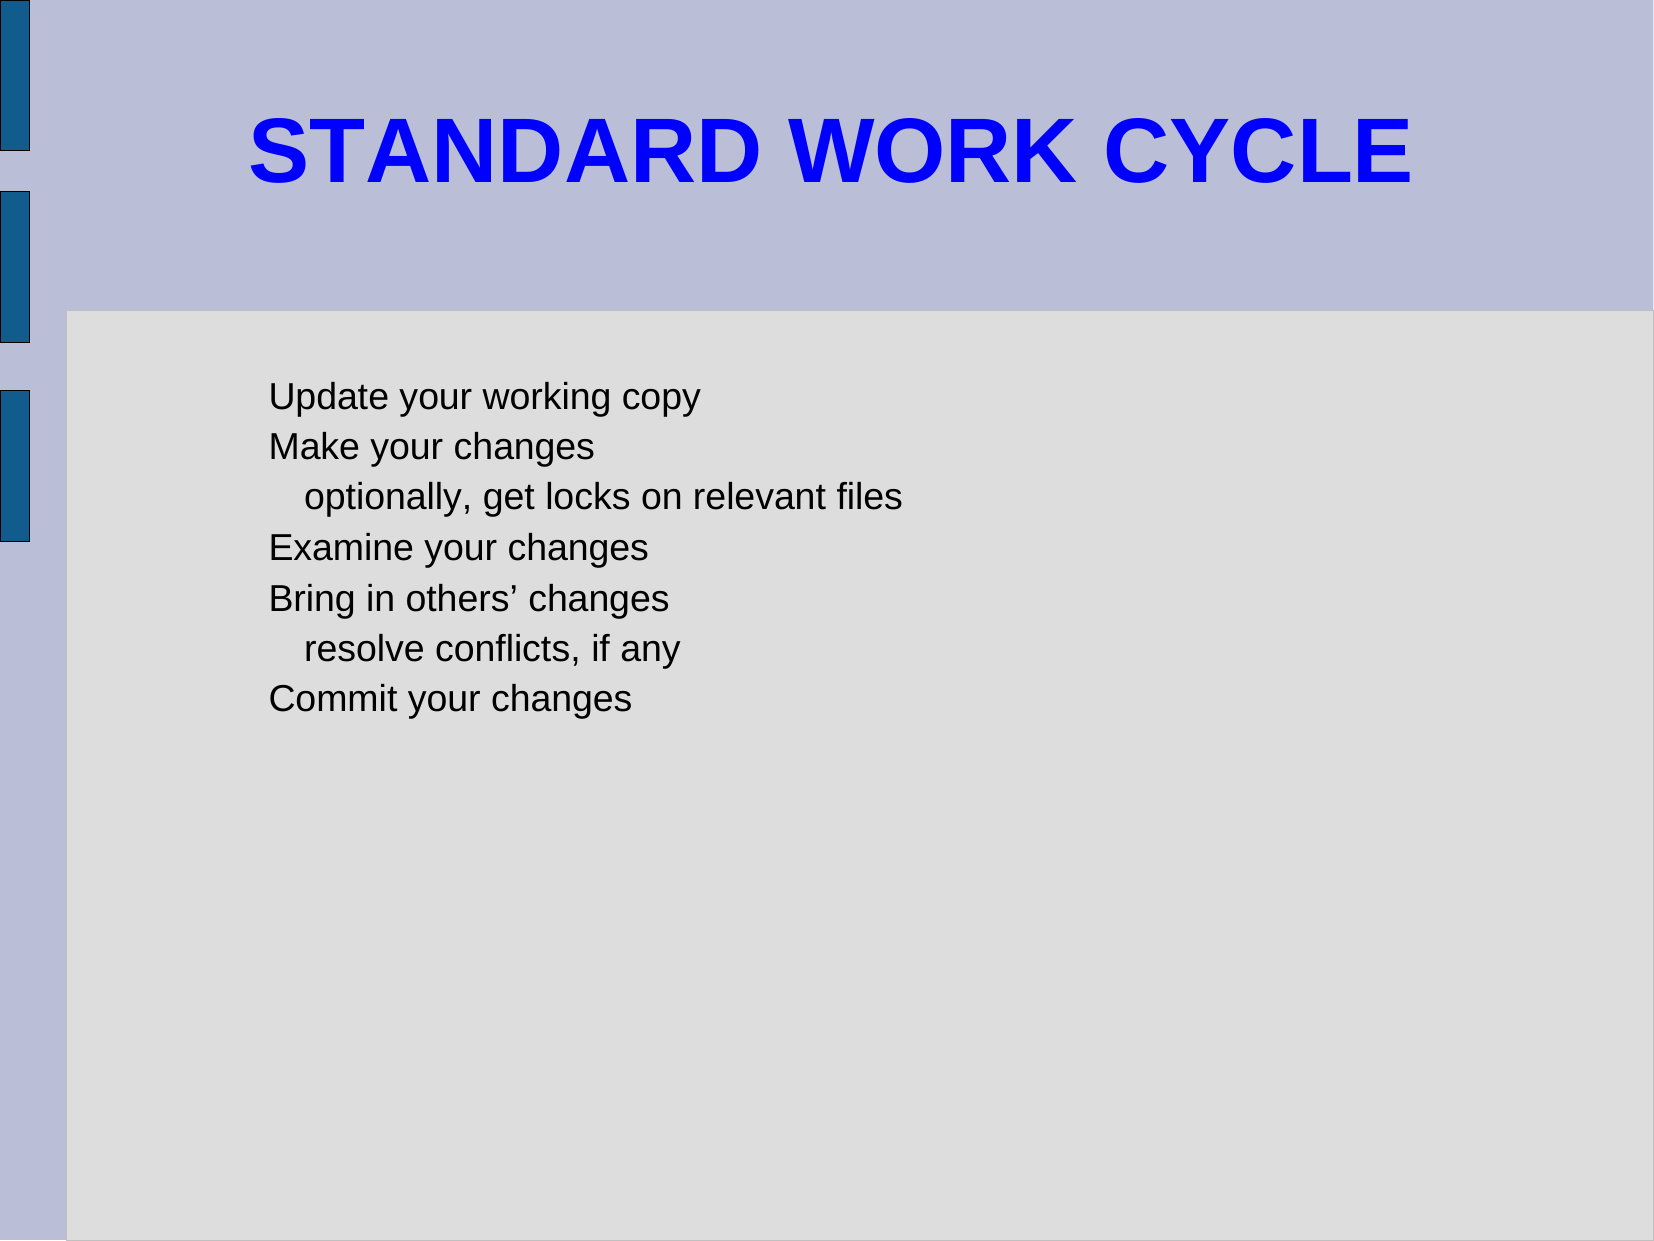

# STANDARD WORK CYCLE
Update your working copy
Make your changes
optionally, get locks on relevant files
Examine your changes
Bring in others’ changes
resolve conflicts, if any
Commit your changes